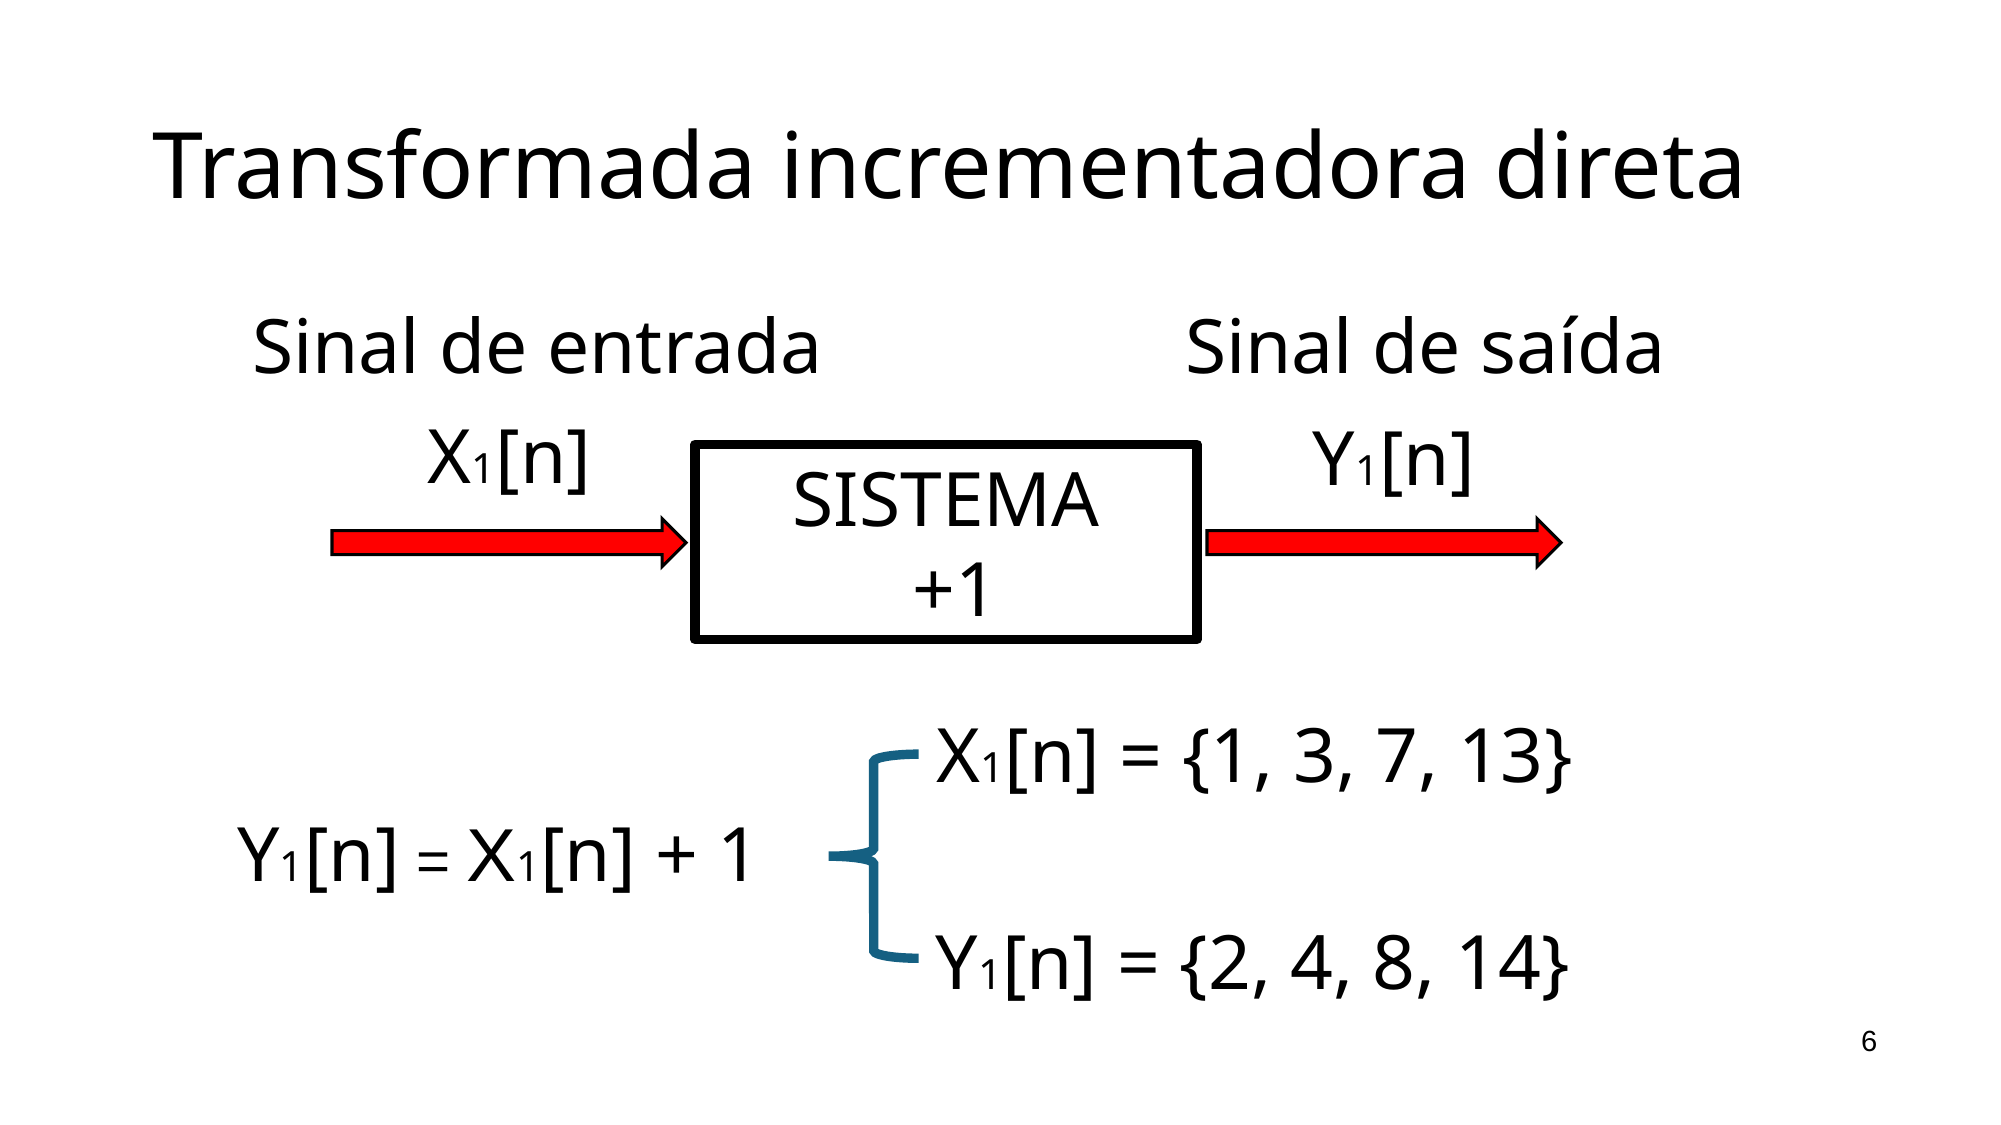

# Transformada incrementadora direta
Sinal de entrada
Sinal de saída
X1[n]
Y1[n]
SISTEMA
 +1
X1[n] = {1, 3, 7, 13}
Y1[n] = X1[n] + 1
Y1[n] = {2, 4, 8, 14}